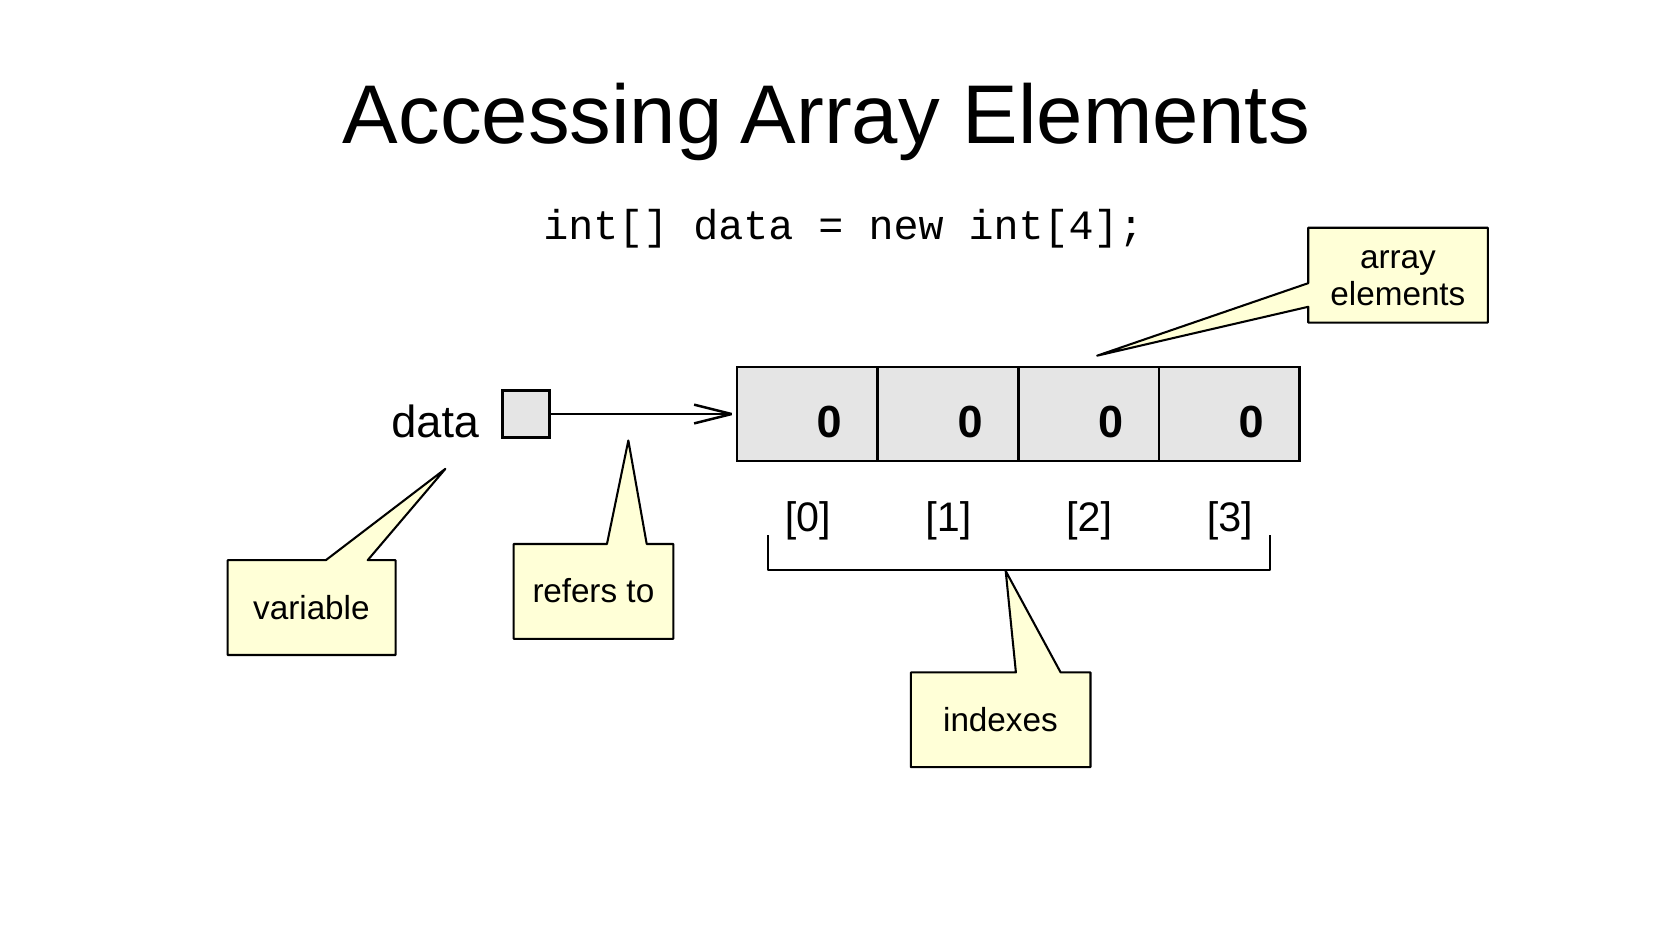

# Accessing Array Elements
int[] data = new int[4];
array
elements
refers to
variable
indexes